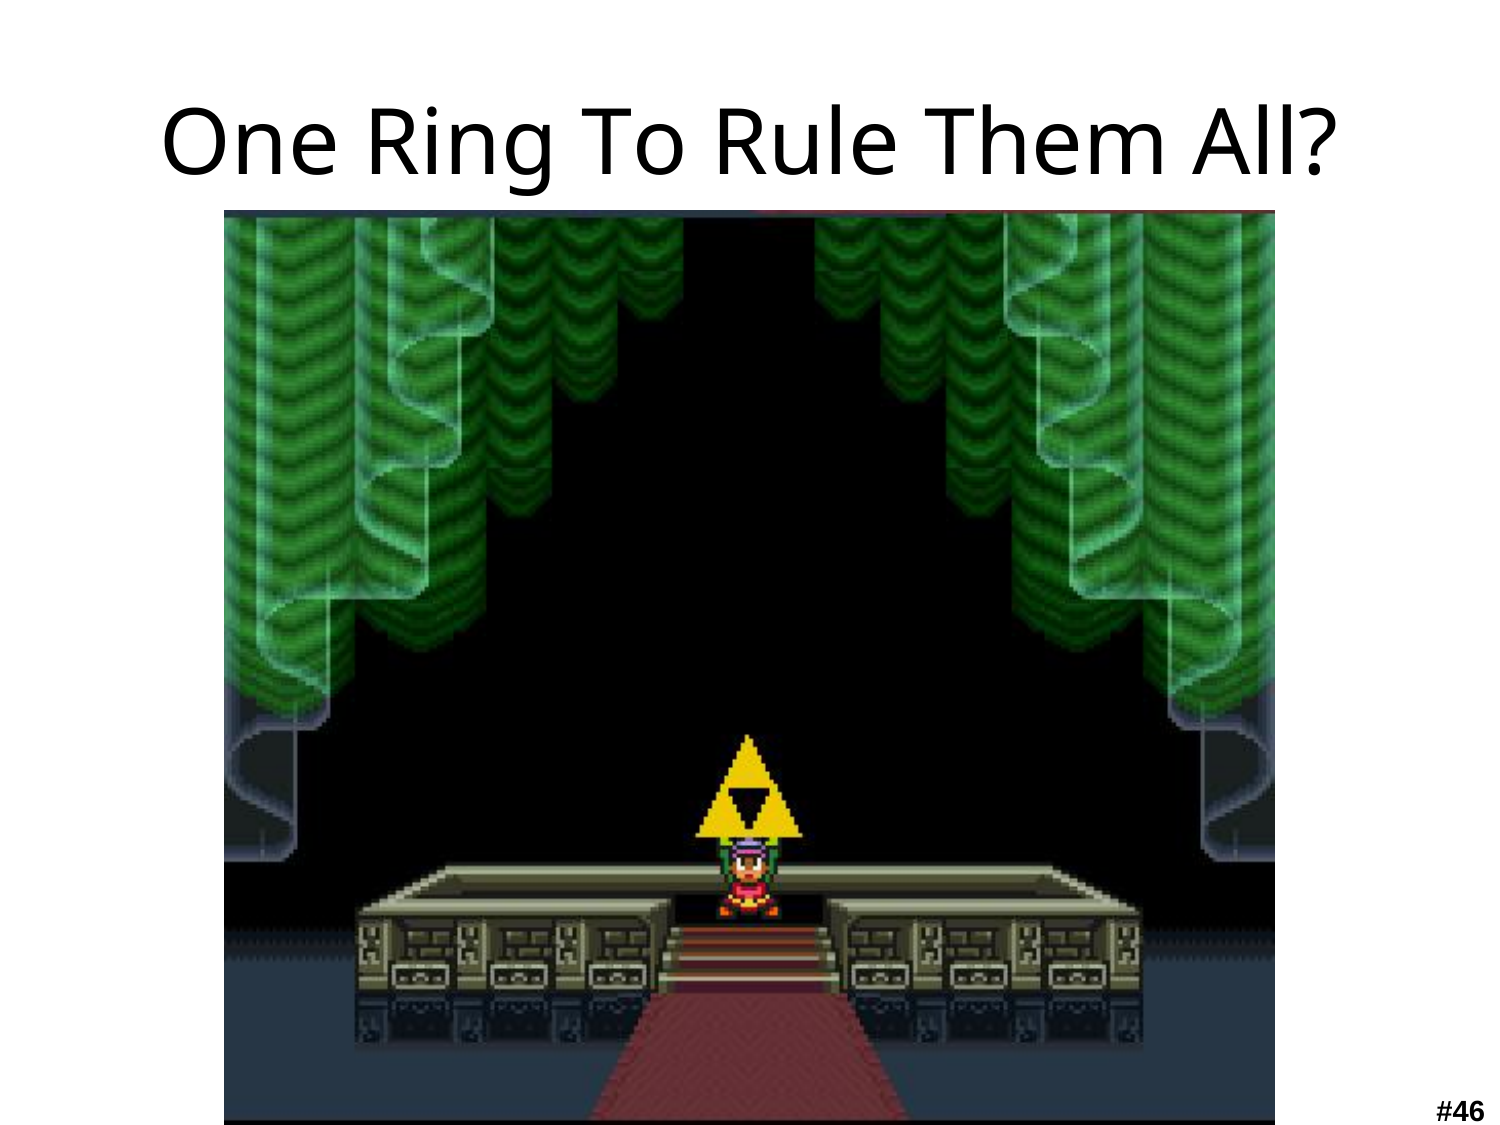

# One Ring To Rule Them All?
46